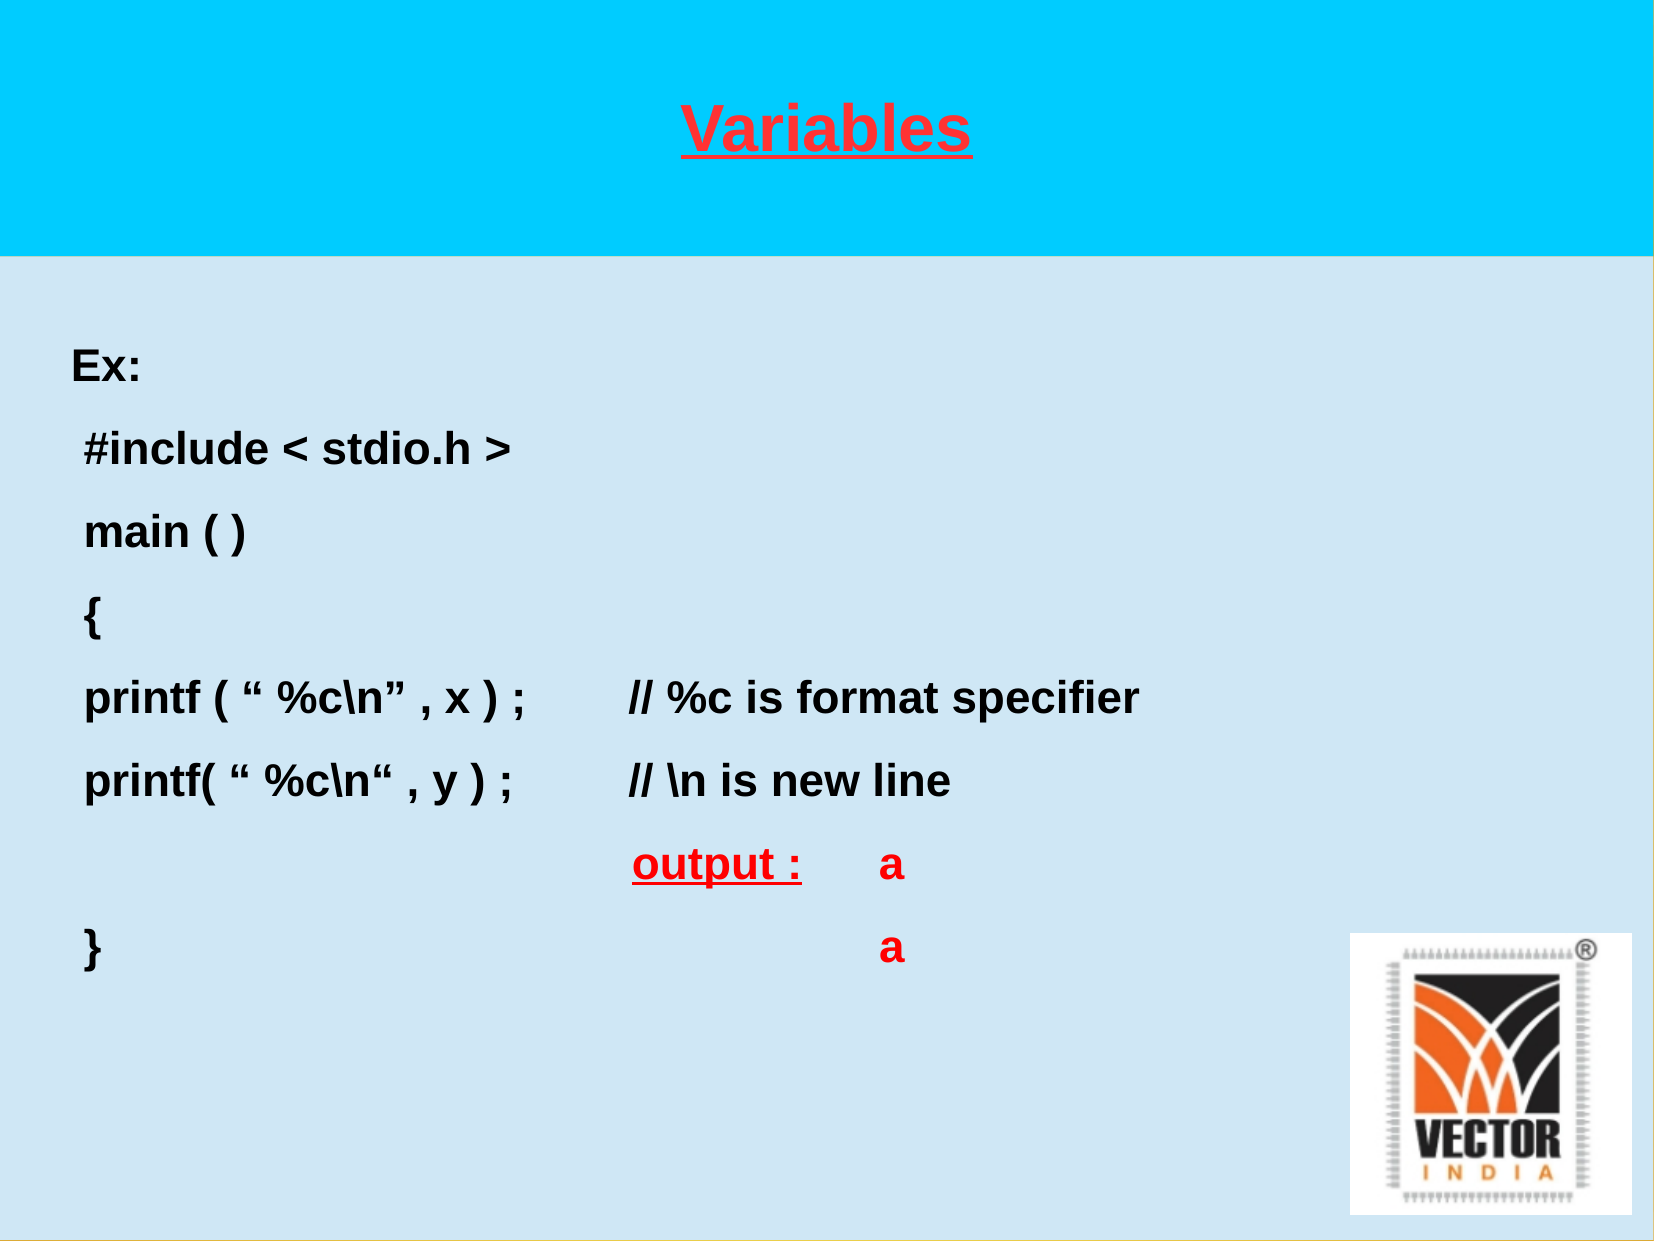

# Variables
Ex:
 #include < stdio.h >
 main ( )
 {
 printf ( “ %c\n” , x ) ; // %c is format specifier
 printf( “ %c\n“ , y ) ; // \n is new line
 output : a
 } a